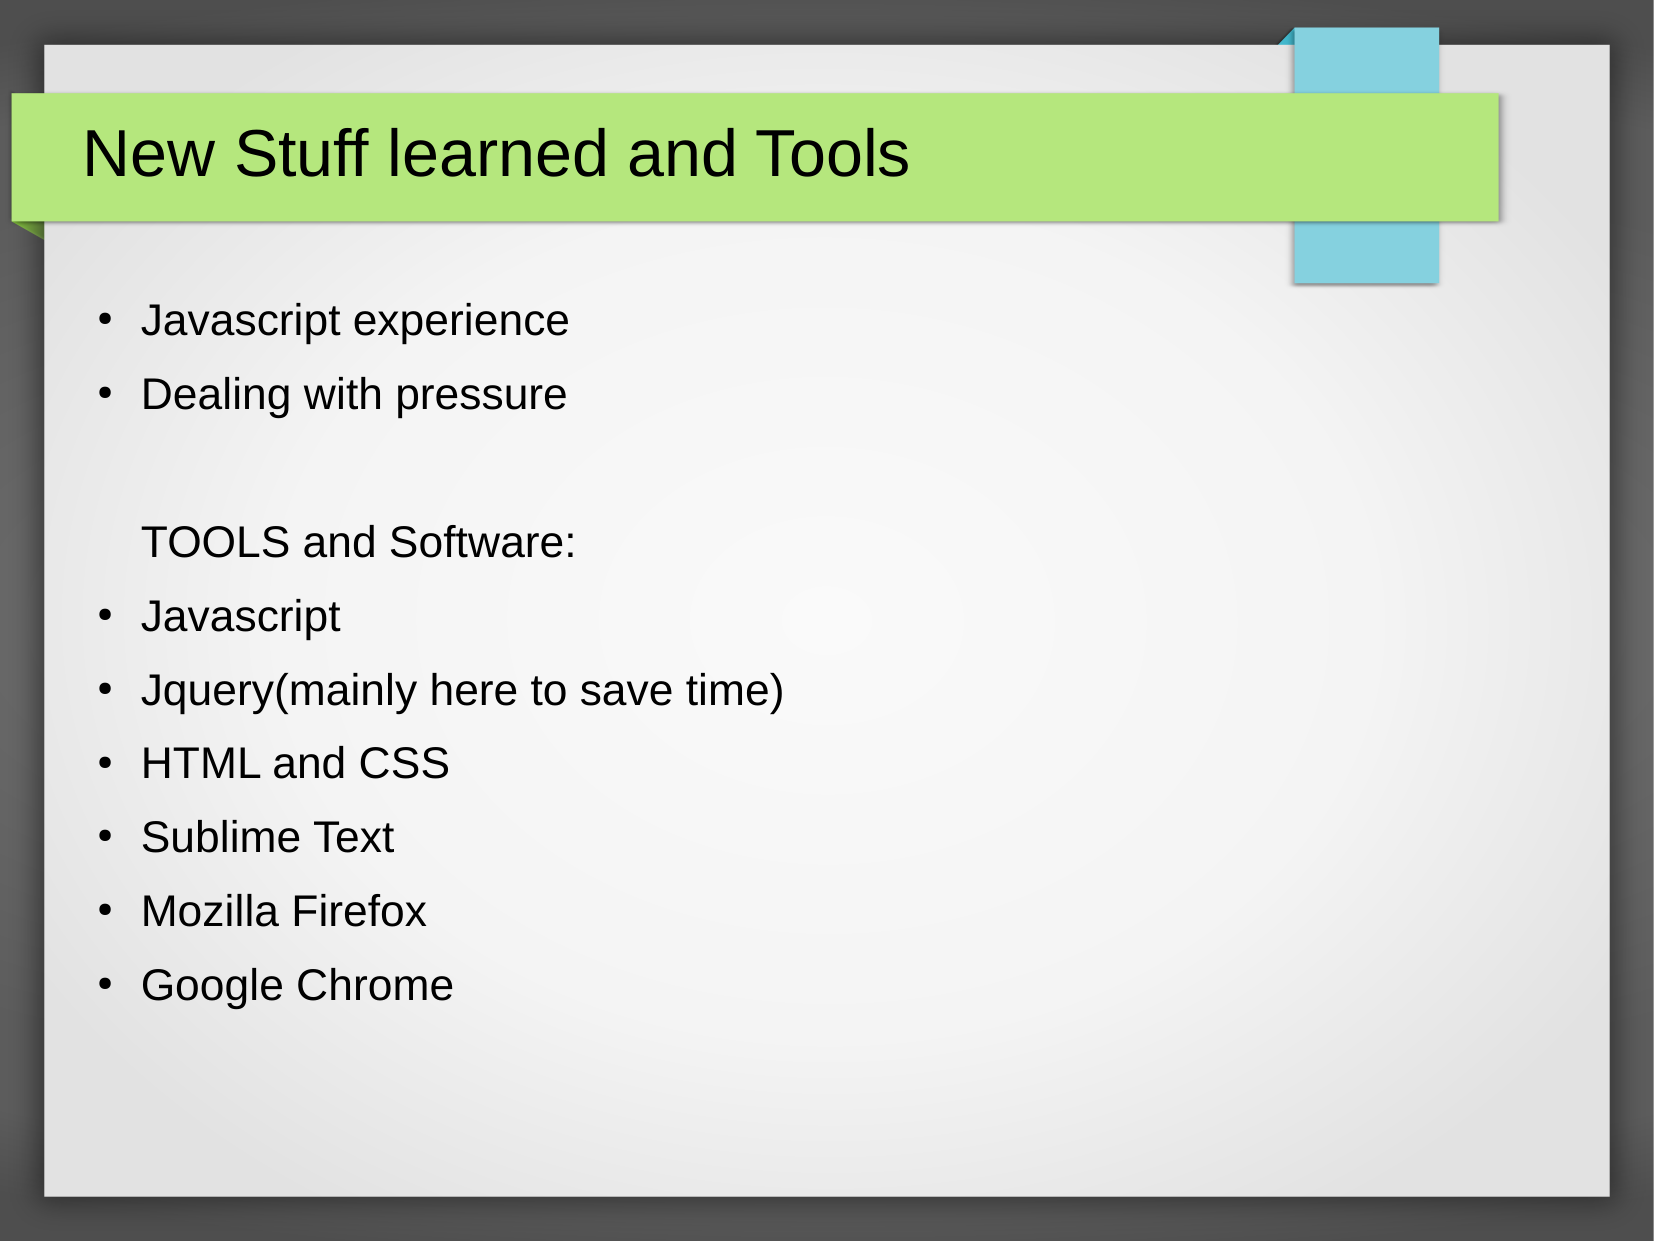

# New Stuff learned and Tools
Javascript experience
Dealing with pressure
TOOLS and Software:
Javascript
Jquery(mainly here to save time)
HTML and CSS
Sublime Text
Mozilla Firefox
Google Chrome